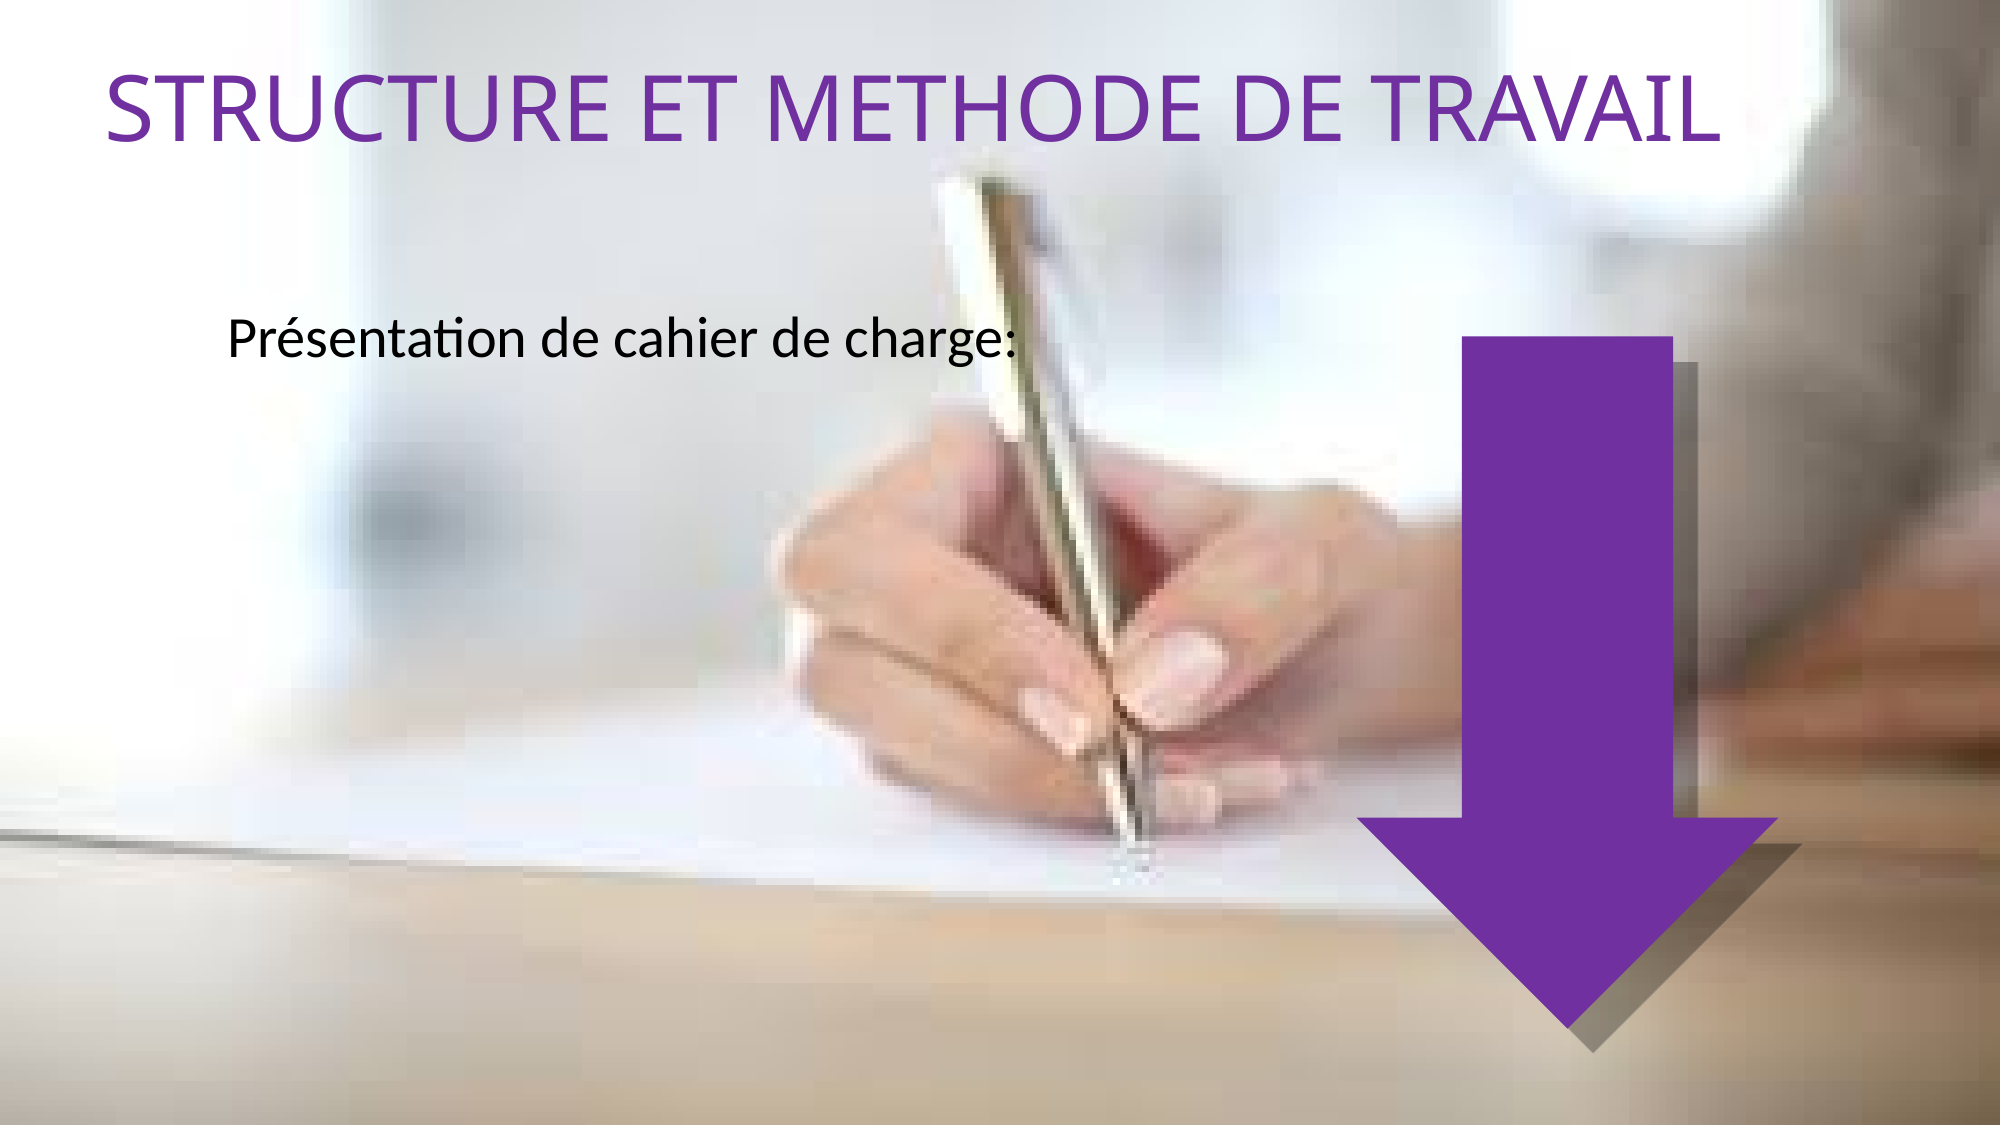

# STRUCTURE ET METHODE DE TRAVAIL
	Présentation de cahier de charge: